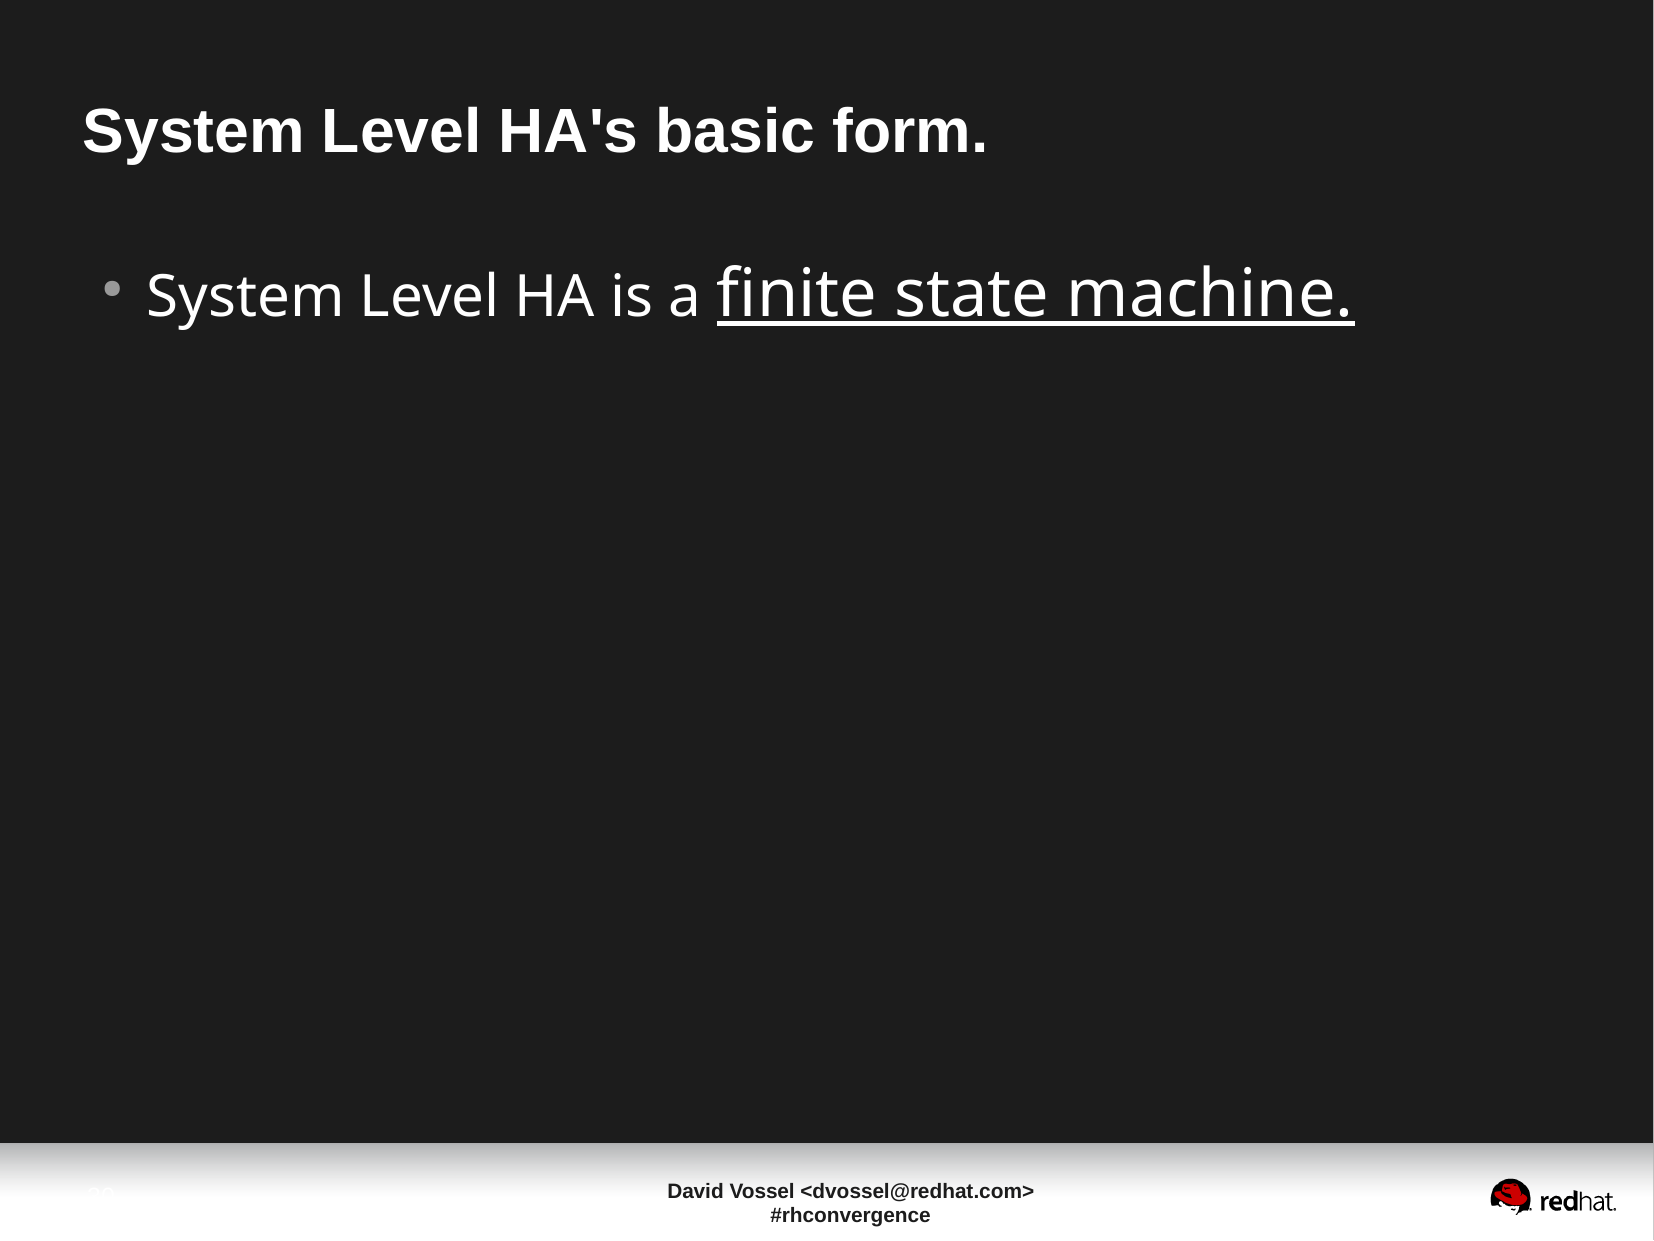

# System Level HA's basic form.
System Level HA is a finite state machine.